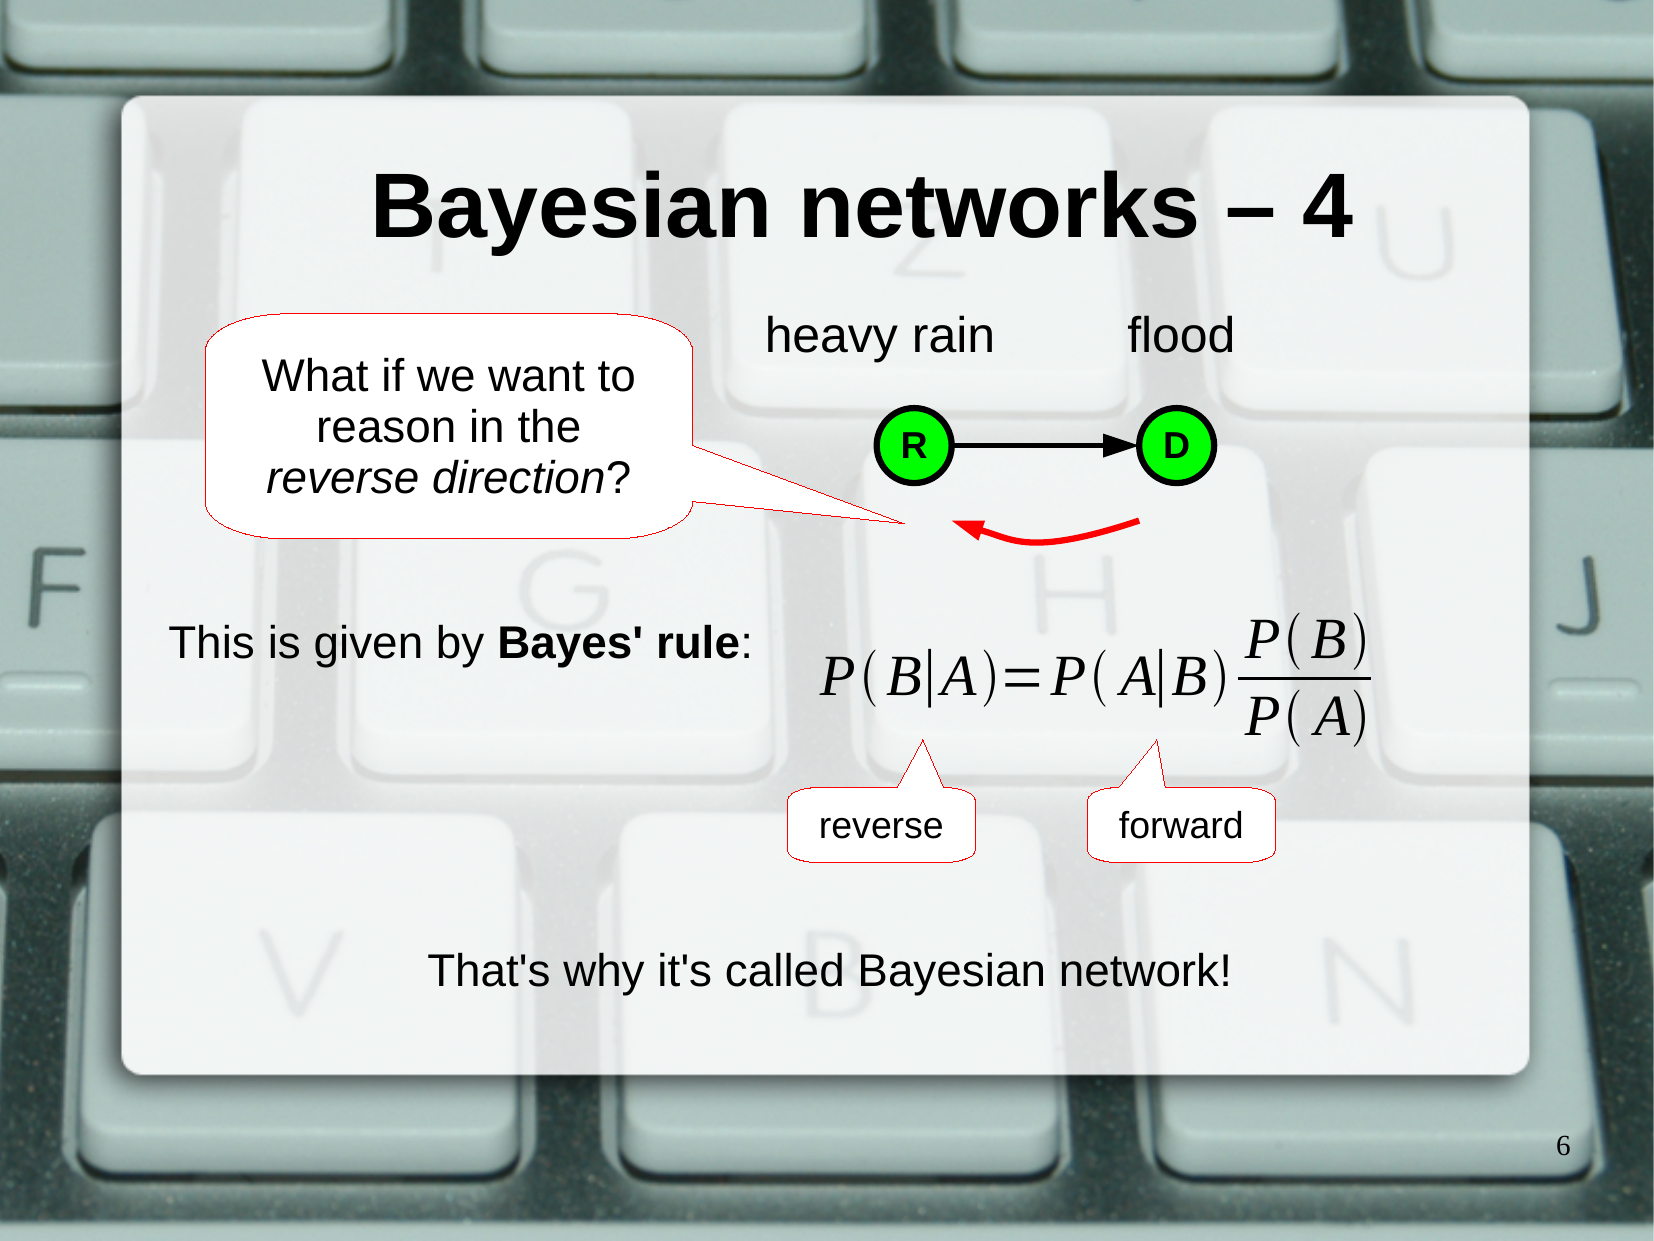

# Bayesian networks – 4
heavy rain
flood
What if we want to
reason in the
reverse direction?
R
D
This is given by Bayes' rule:
reverse
forward
That's why it's called Bayesian network!
6